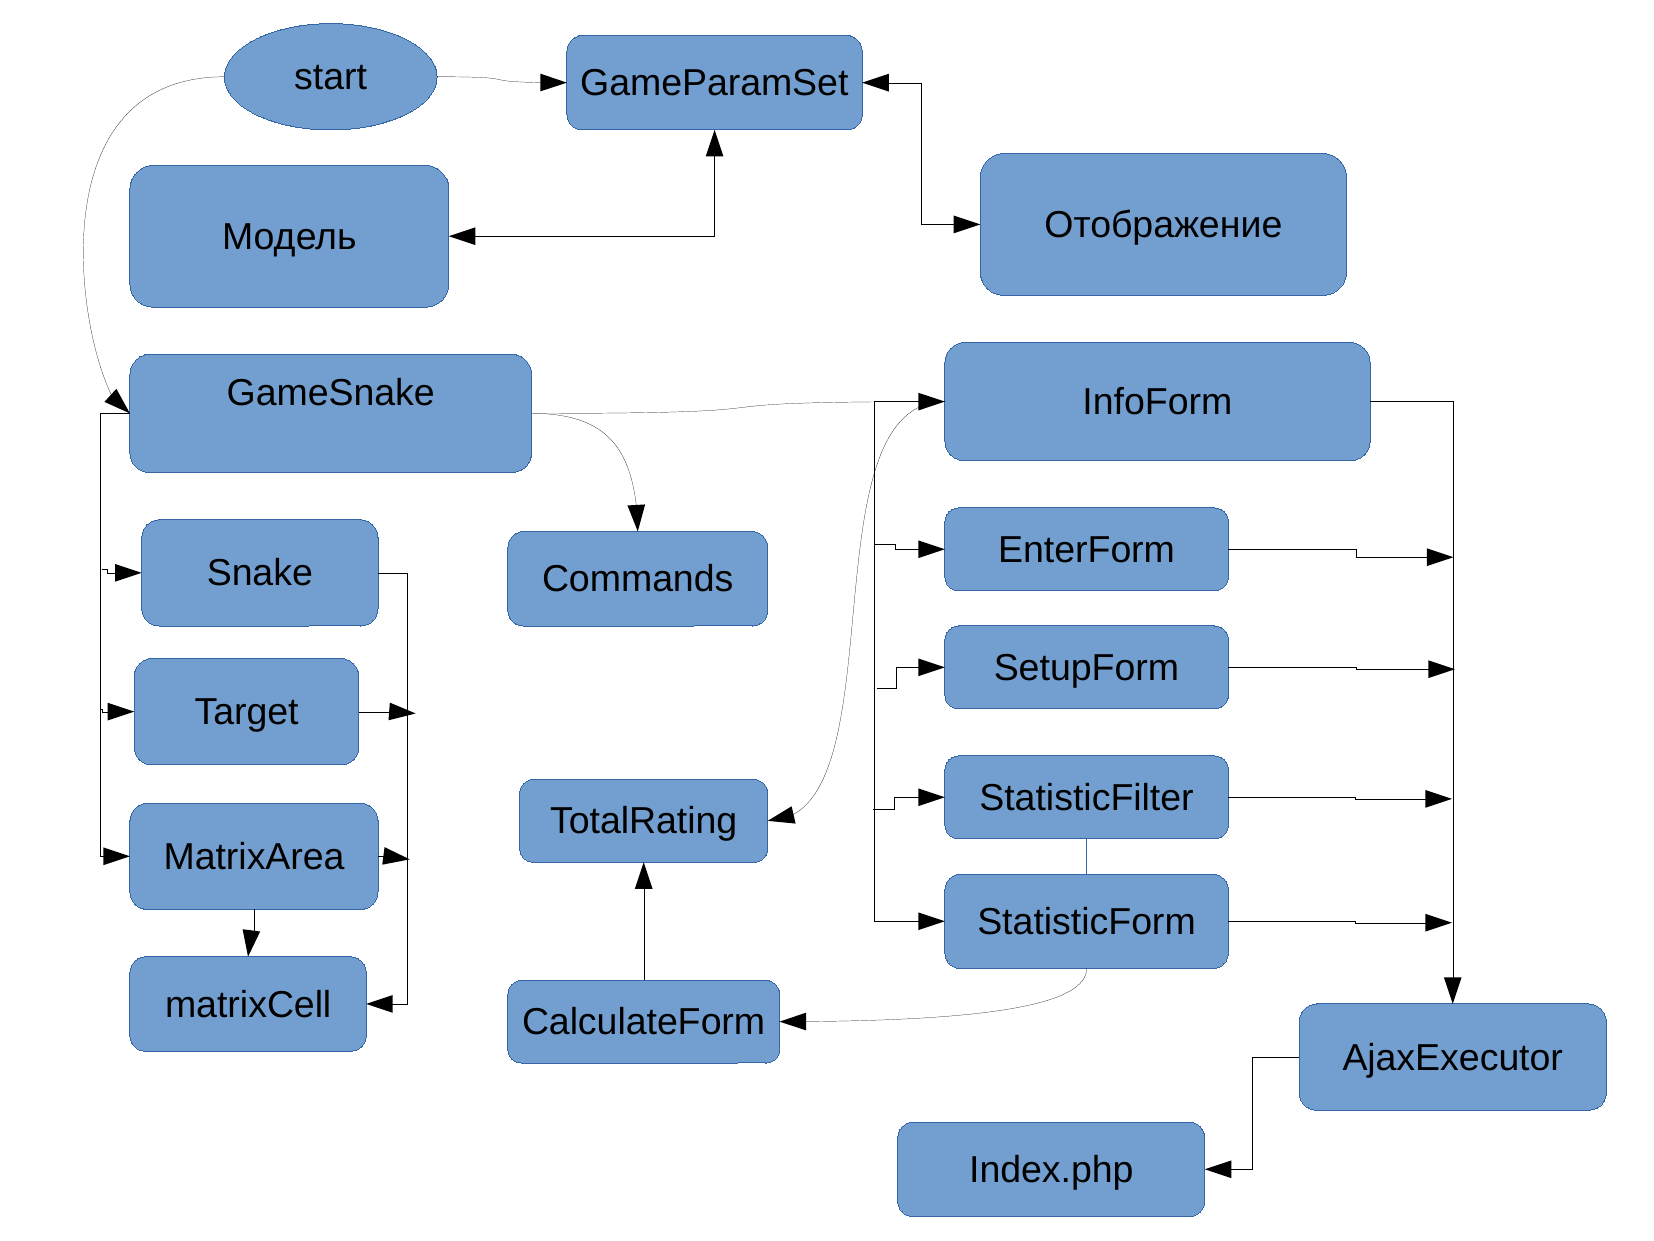

start
GameParamSet
Отображение
Модель
InfoForm
GameSnake
EnterForm
Snake
Commands
SetupForm
Target
StatisticFilter
TotalRating
MatrixArea
StatisticForm
matrixCell
CalculateForm
AjaxExecutor
Index.php